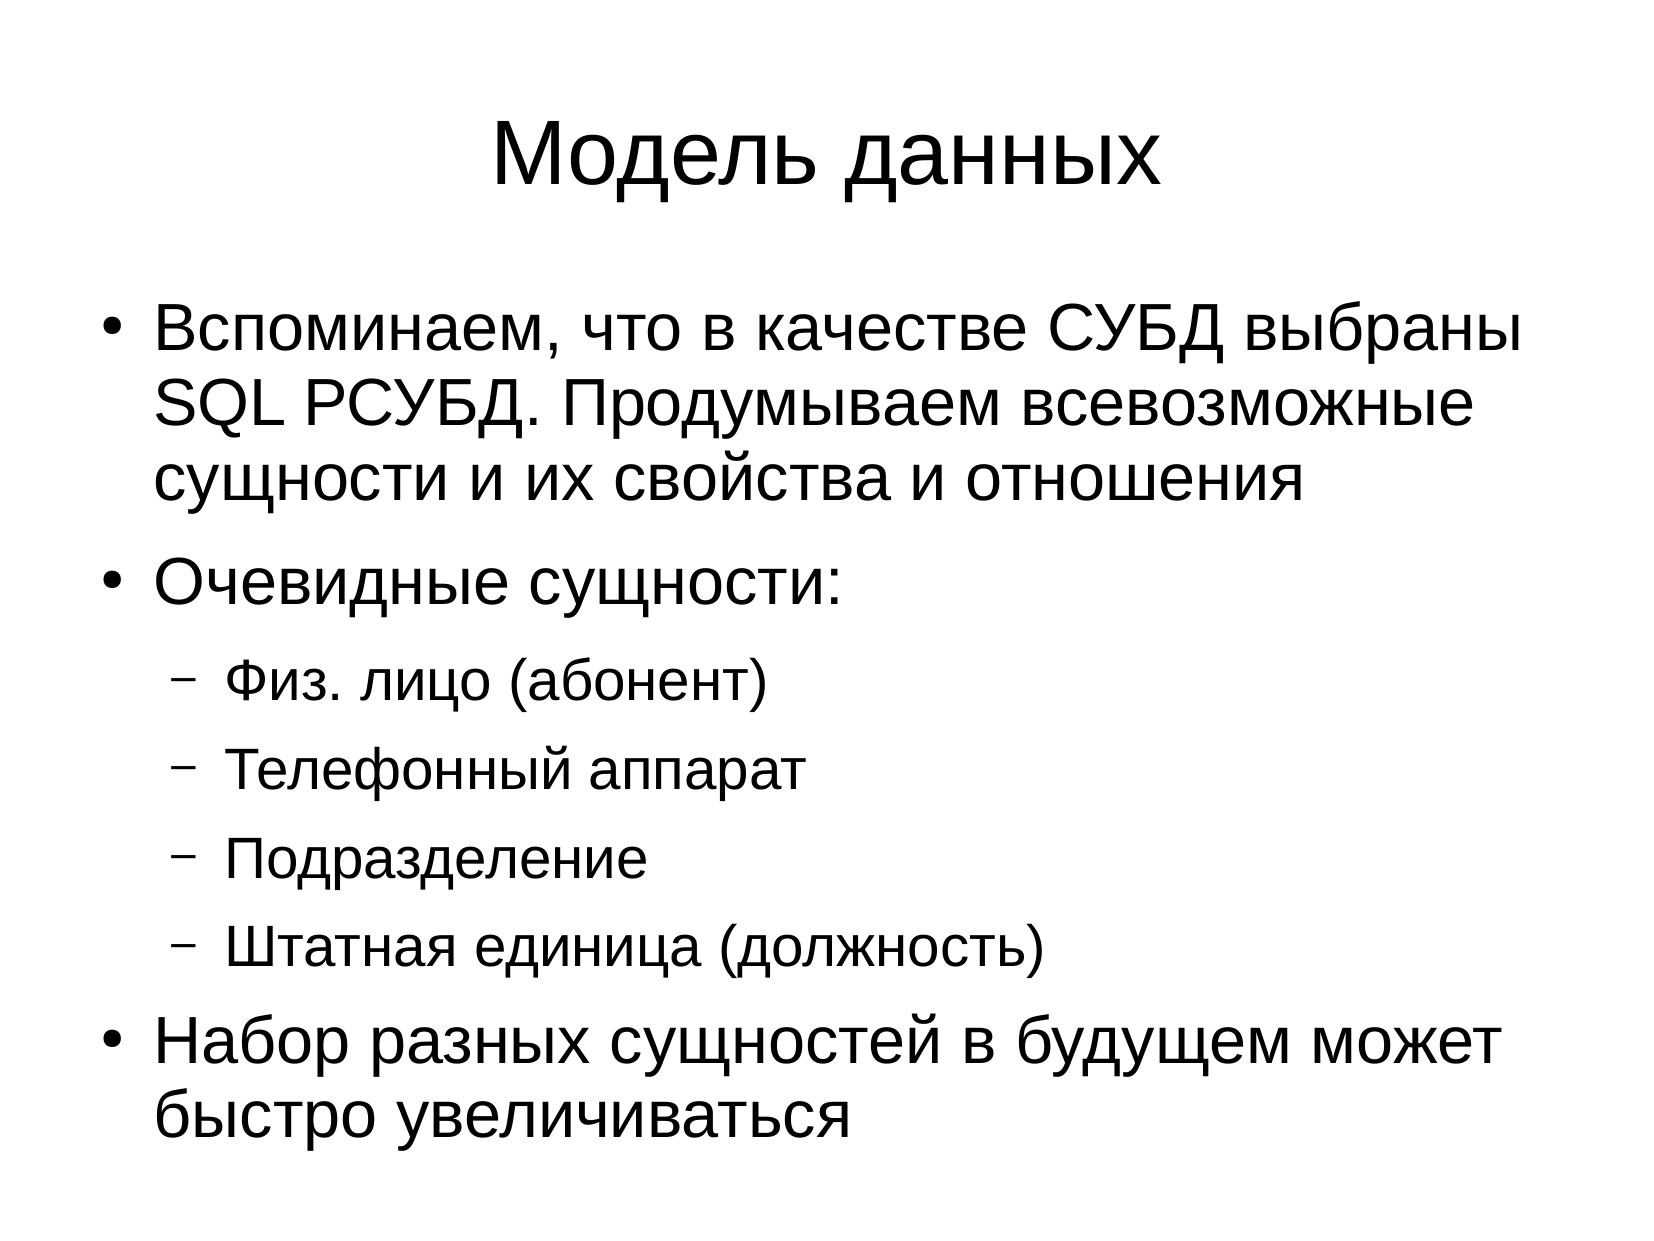

# Модель данных
Вспоминаем, что в качестве СУБД выбраны SQL РСУБД. Продумываем всевозможные сущности и их свойства и отношения
Очевидные сущности:
Физ. лицо (абонент)
Телефонный аппарат
Подразделение
Штатная единица (должность)
Набор разных сущностей в будущем может быстро увеличиваться